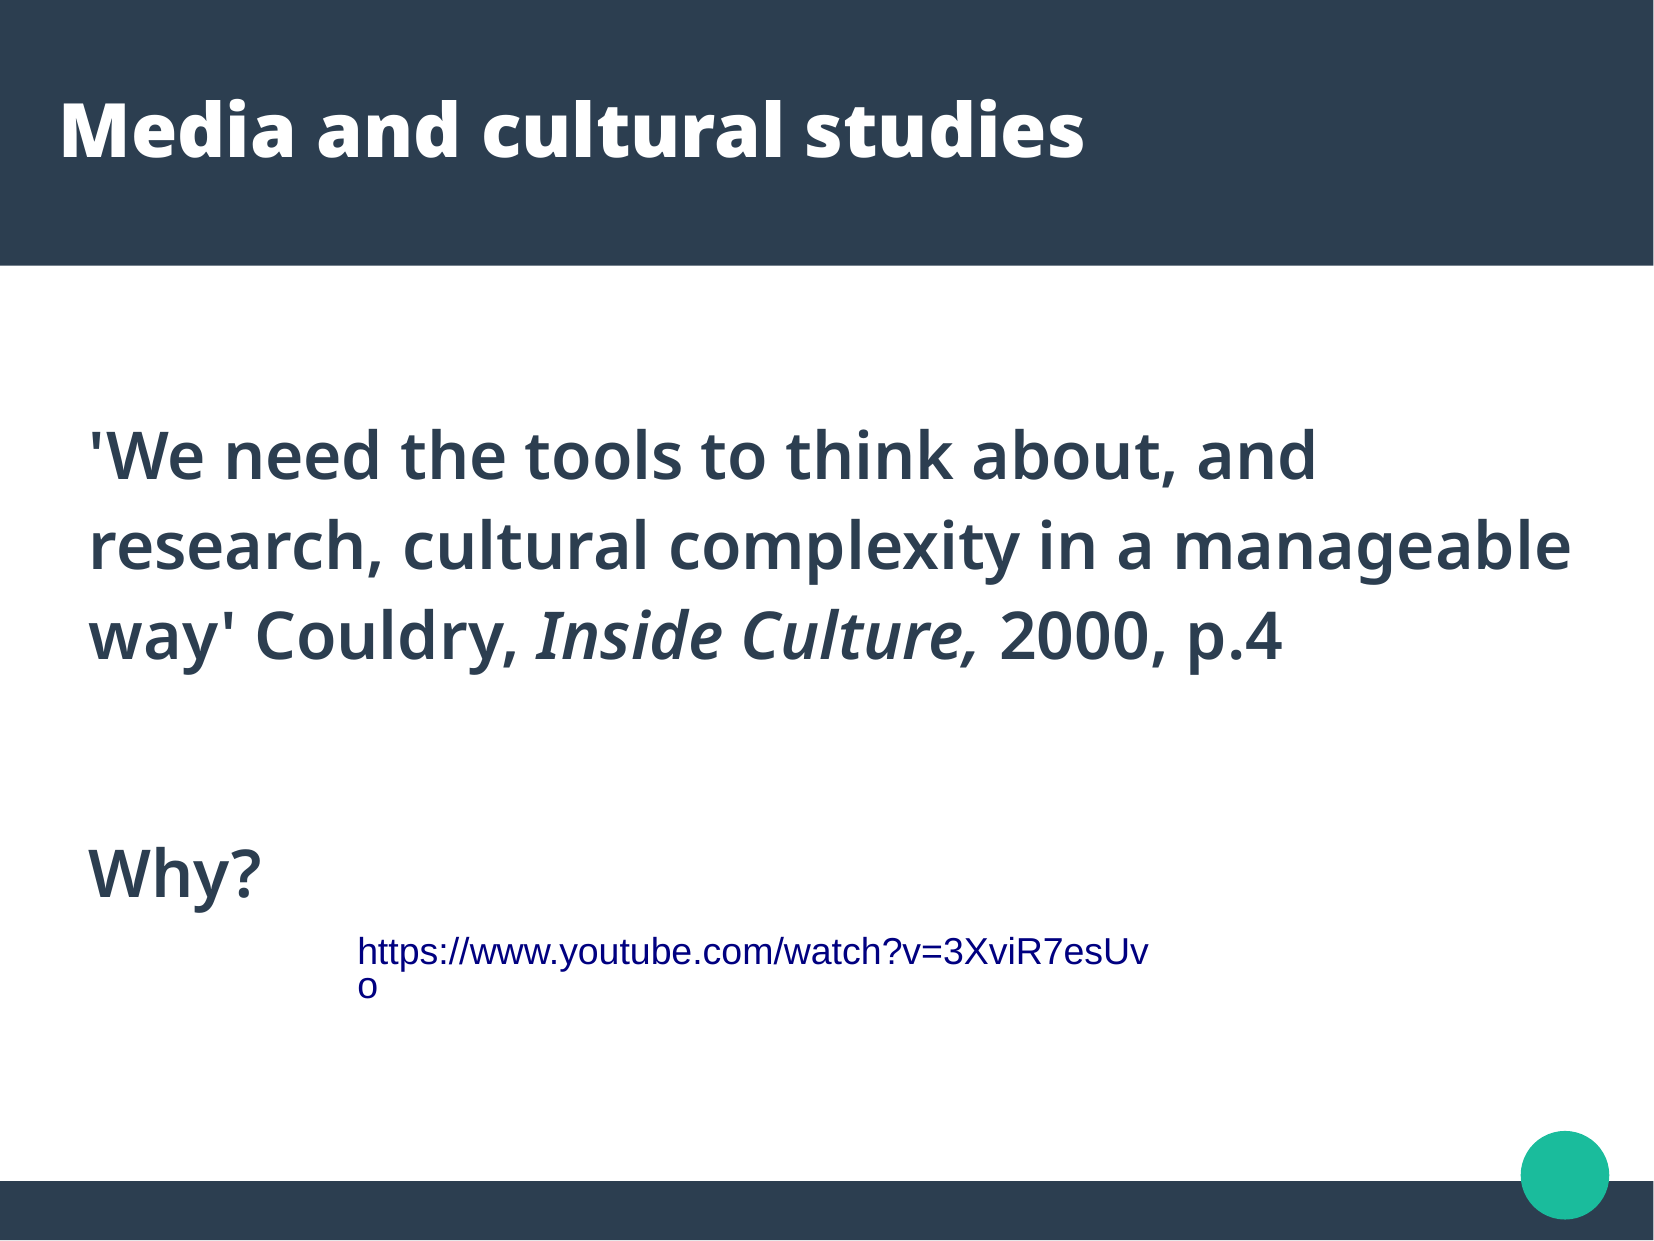

# Media and cultural studies
'We need the tools to think about, and research, cultural complexity in a manageable way' Couldry, Inside Culture, 2000, p.4
Why?
https://www.youtube.com/watch?v=3XviR7esUvo